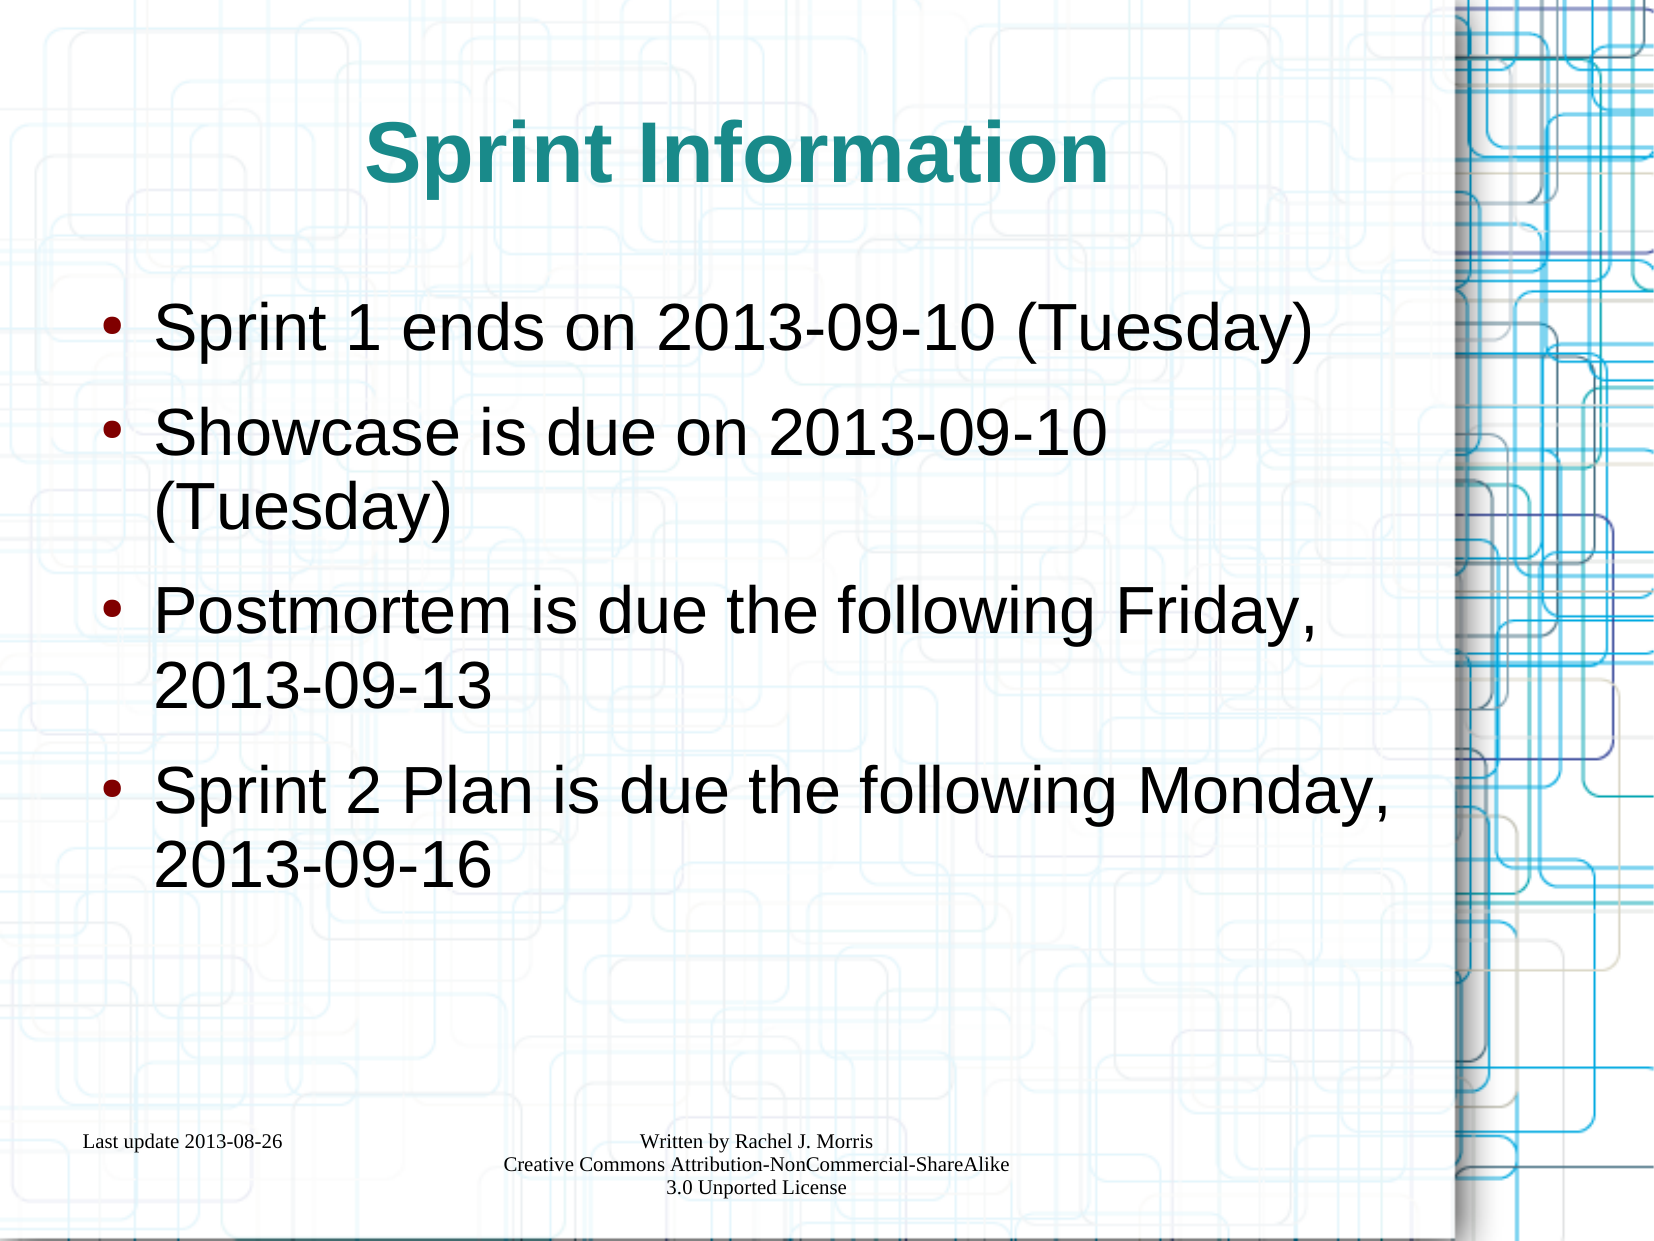

# Sprint Information
Sprint 1 ends on 2013-09-10 (Tuesday)
Showcase is due on 2013-09-10 (Tuesday)
Postmortem is due the following Friday, 2013-09-13
Sprint 2 Plan is due the following Monday, 2013-09-16